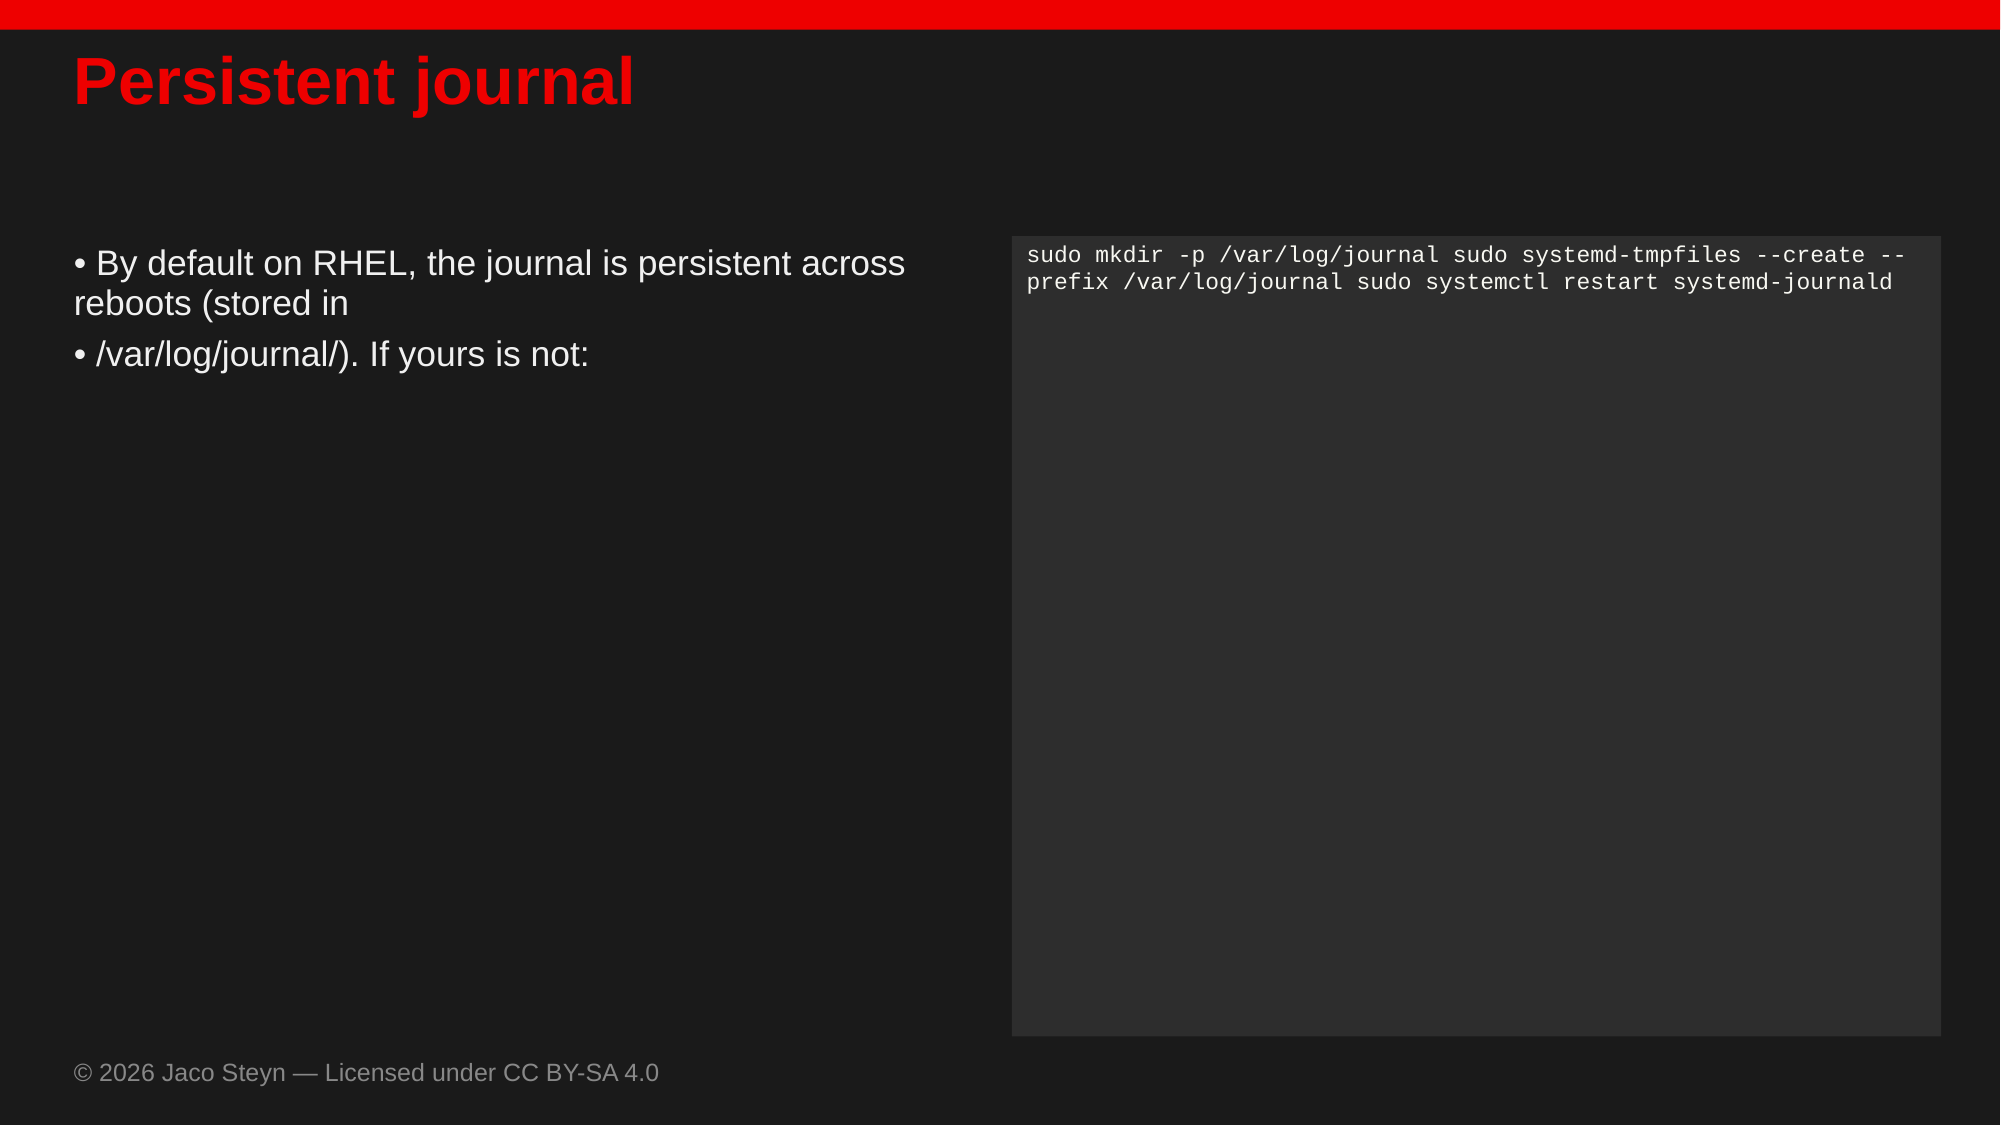

Persistent journal
• By default on RHEL, the journal is persistent across reboots (stored in
• /var/log/journal/). If yours is not:
sudo mkdir -p /var/log/journal sudo systemd-tmpfiles --create --prefix /var/log/journal sudo systemctl restart systemd-journald
© 2026 Jaco Steyn — Licensed under CC BY-SA 4.0